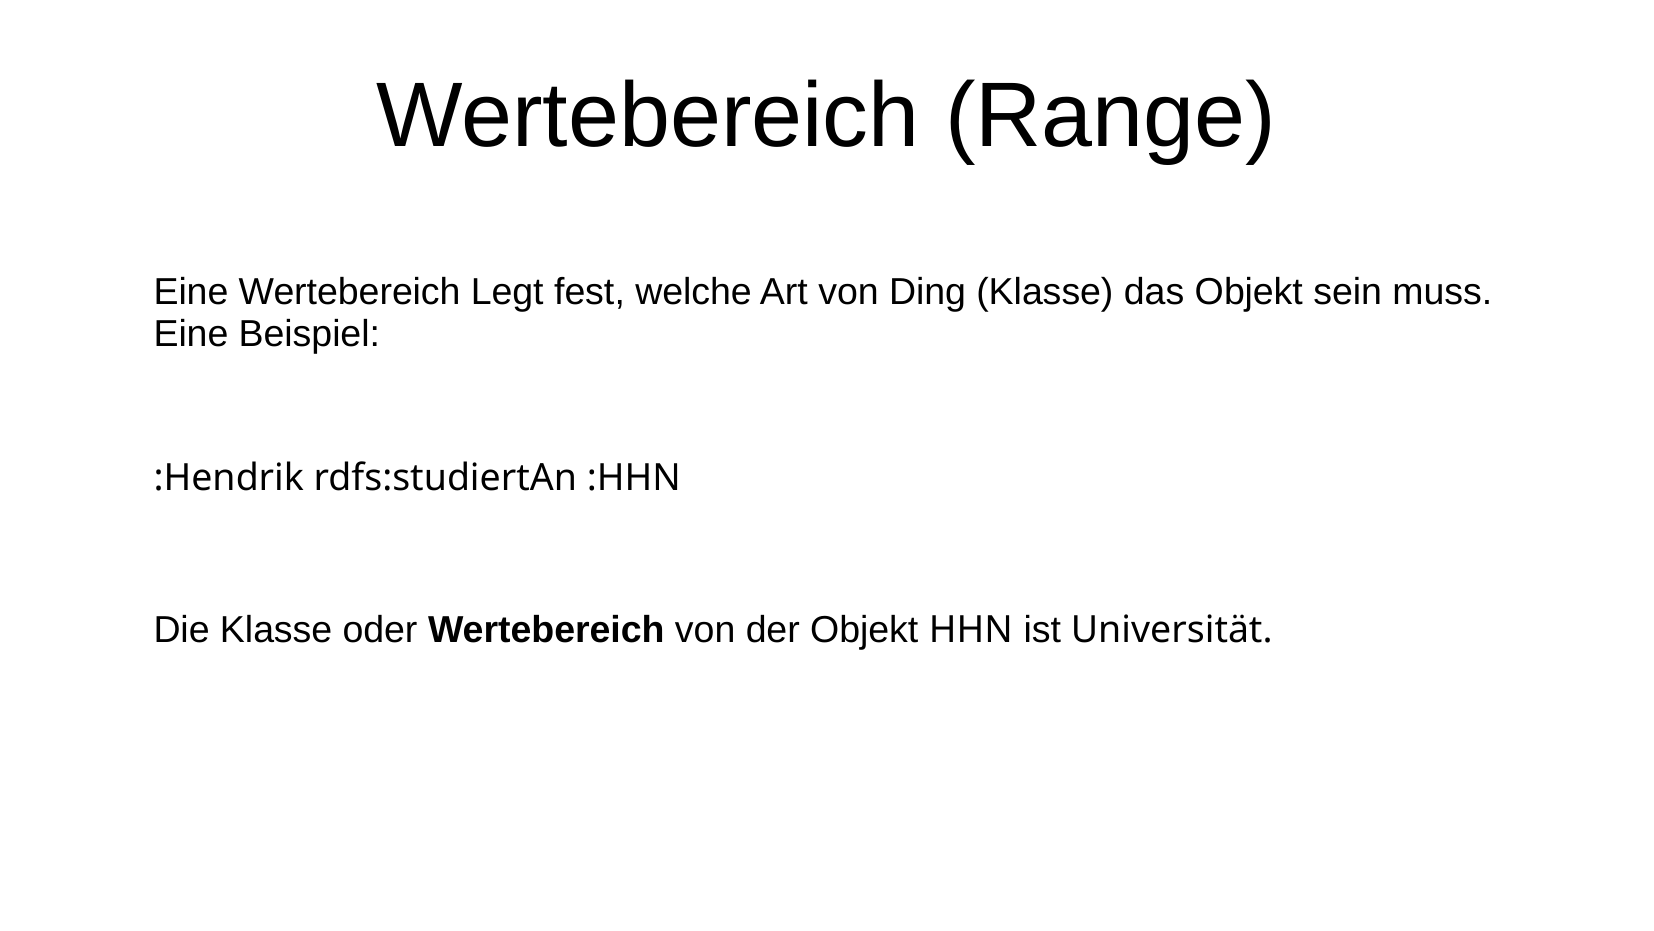

# Wertebereich (Range)
Eine Wertebereich Legt fest, welche Art von Ding (Klasse) das Objekt sein muss. Eine Beispiel:
:Hendrik rdfs:studiertAn :HHN
Die Klasse oder Wertebereich von der Objekt HHN ist Universität.